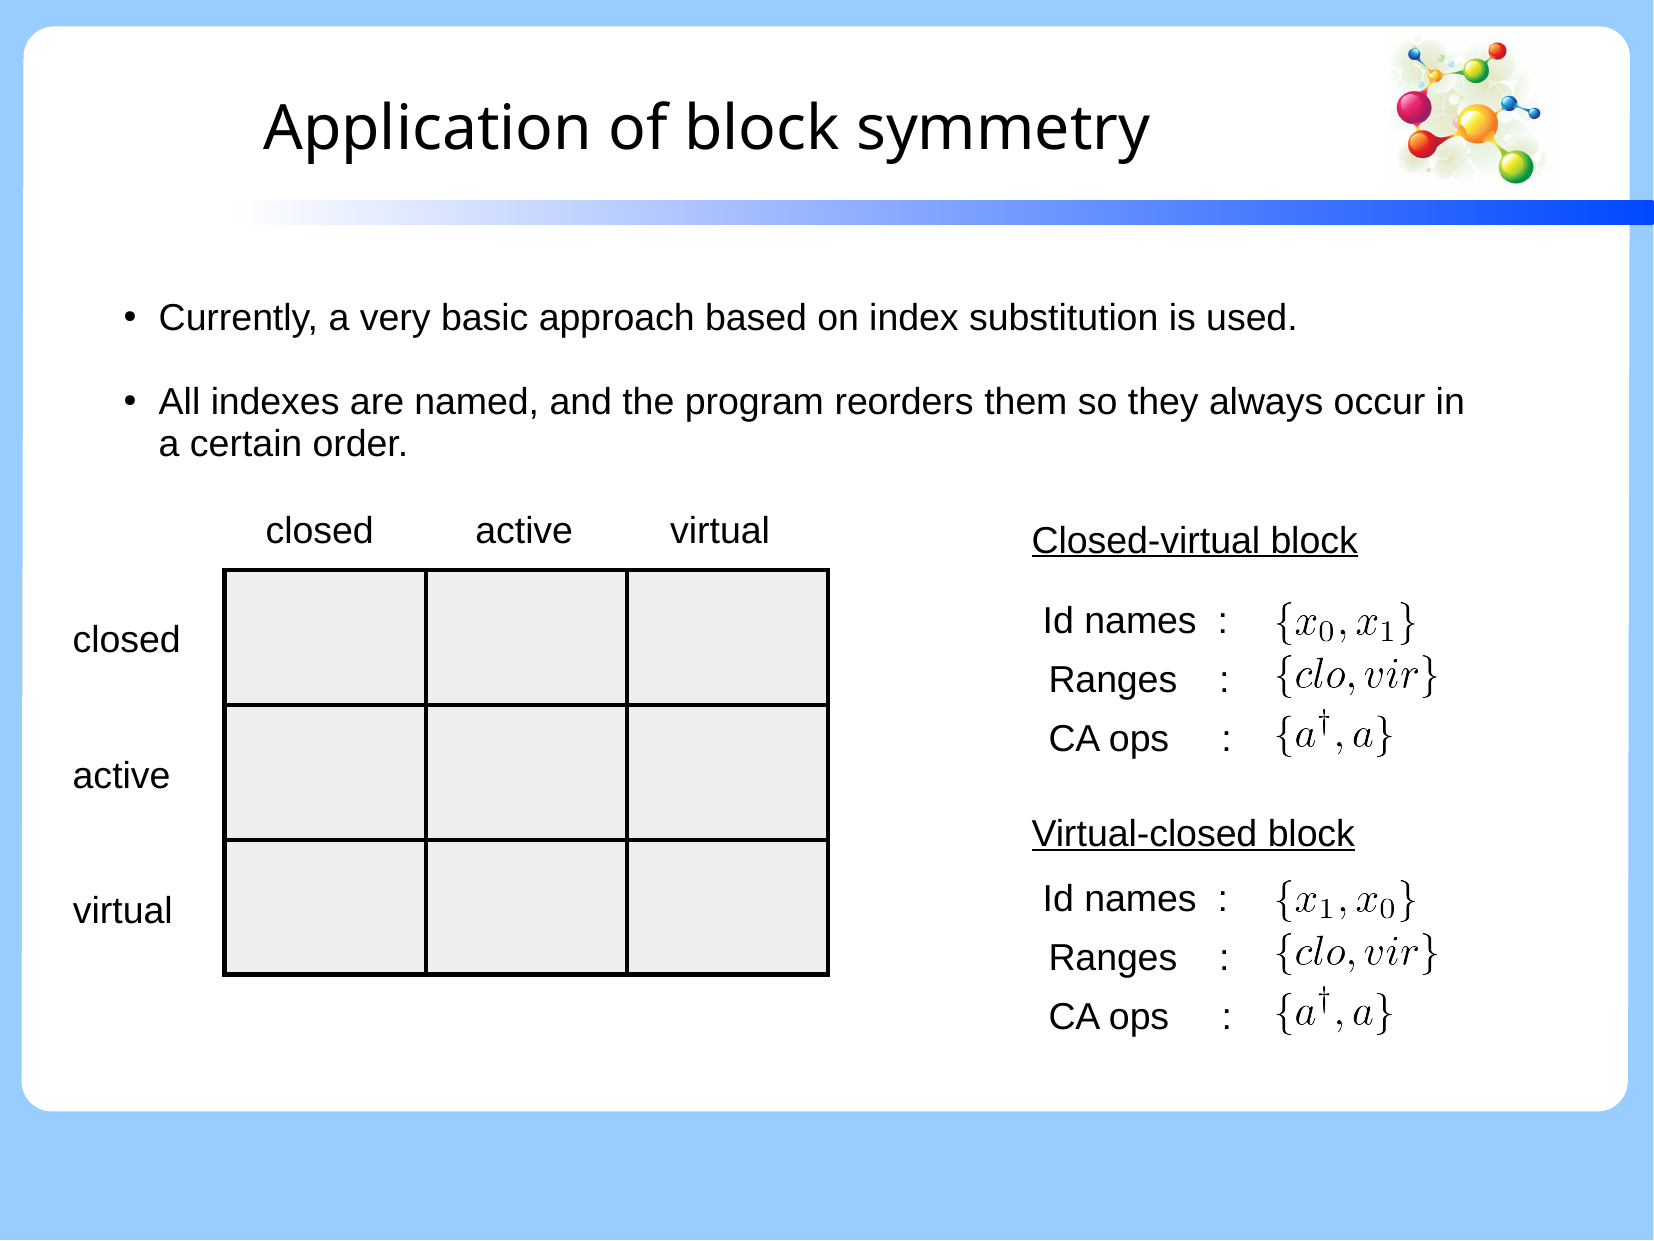

# Application of block symmetry
Currently, a very basic approach based on index substitution is used.
All indexes are named, and the program reorders them so they always occur in a certain order.
virtual
closed
active
Closed-virtual block
Virtual-closed block
| | | |
| --- | --- | --- |
| | | |
| | | |
Id names :
closed
Ranges :
CA ops :
active
Id names :
virtual
Ranges :
CA ops :